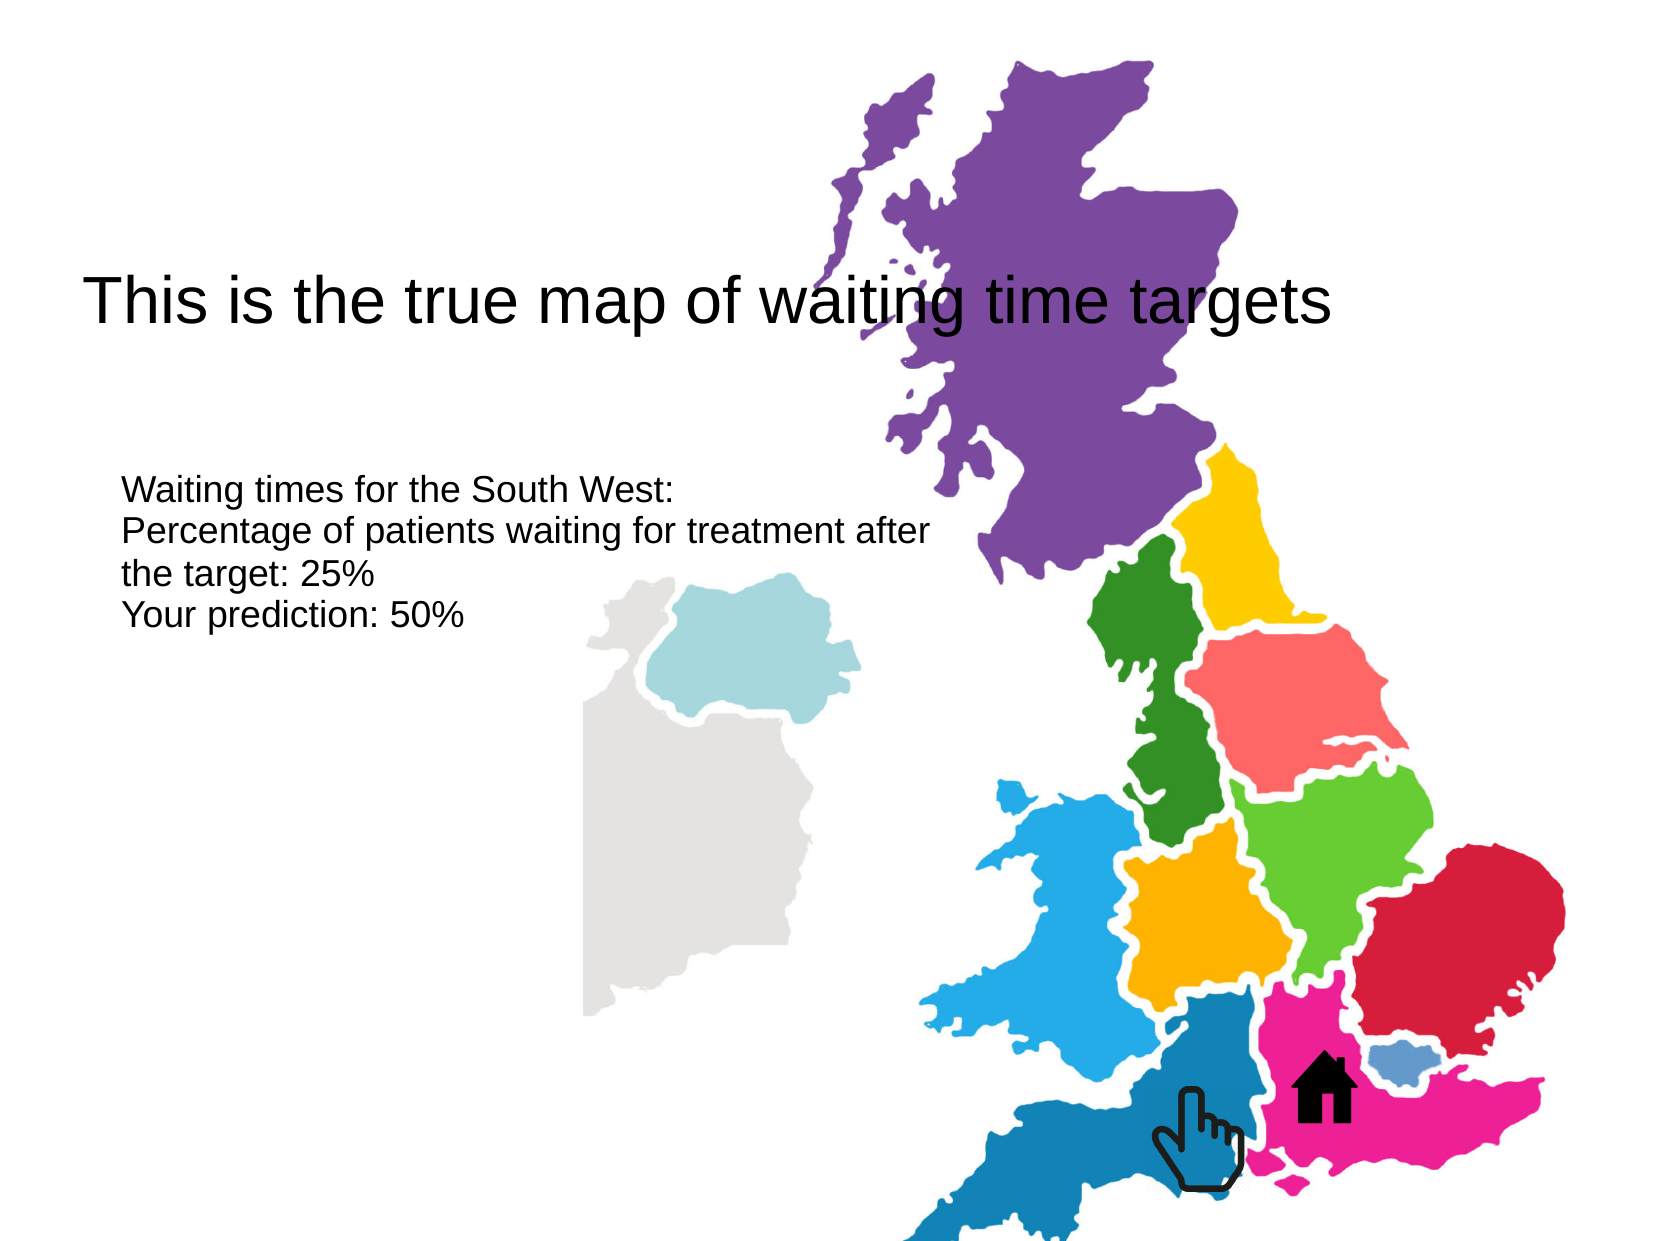

This is the true map of waiting time targets
Waiting times for the South West:
Percentage of patients waiting for treatment after the target: 25%
Your prediction: 50%